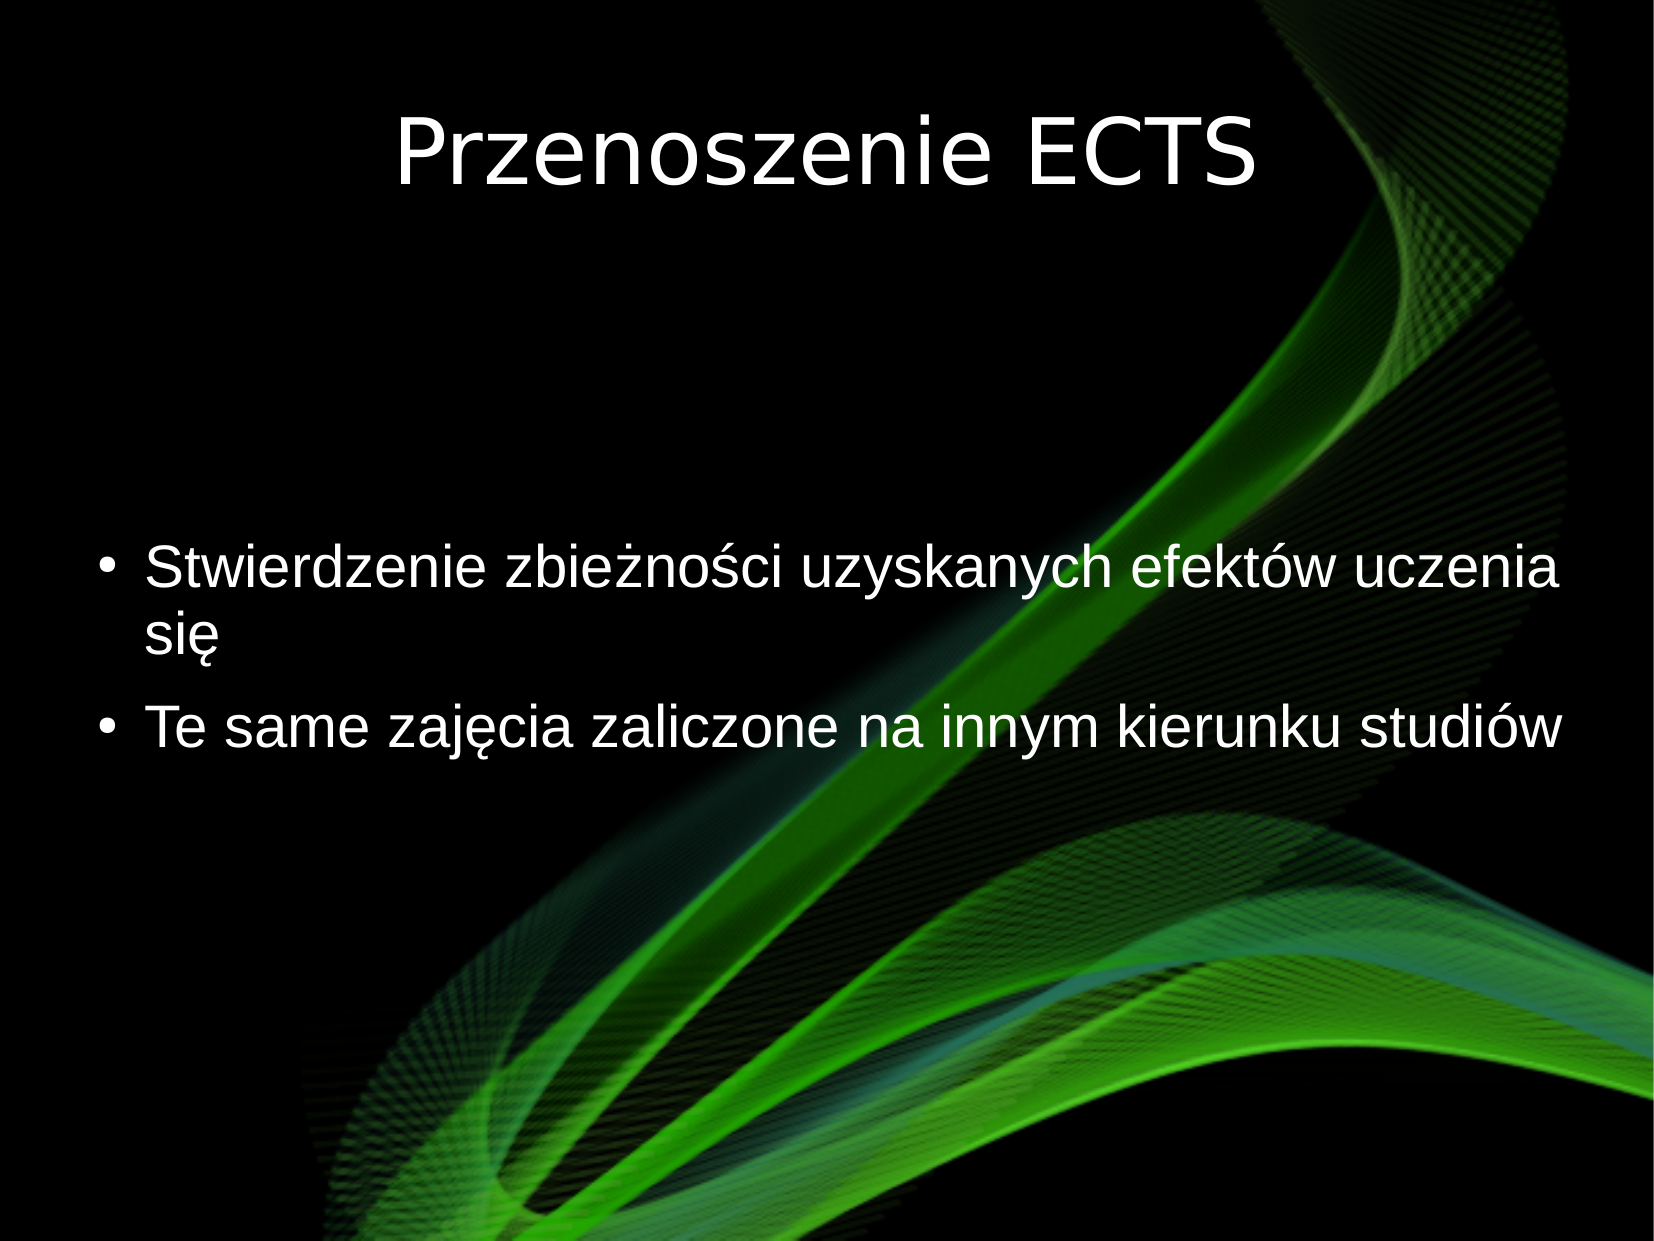

# Przenoszenie ECTS
Stwierdzenie zbieżności uzyskanych efektów uczenia się
Te same zajęcia zaliczone na innym kierunku studiów